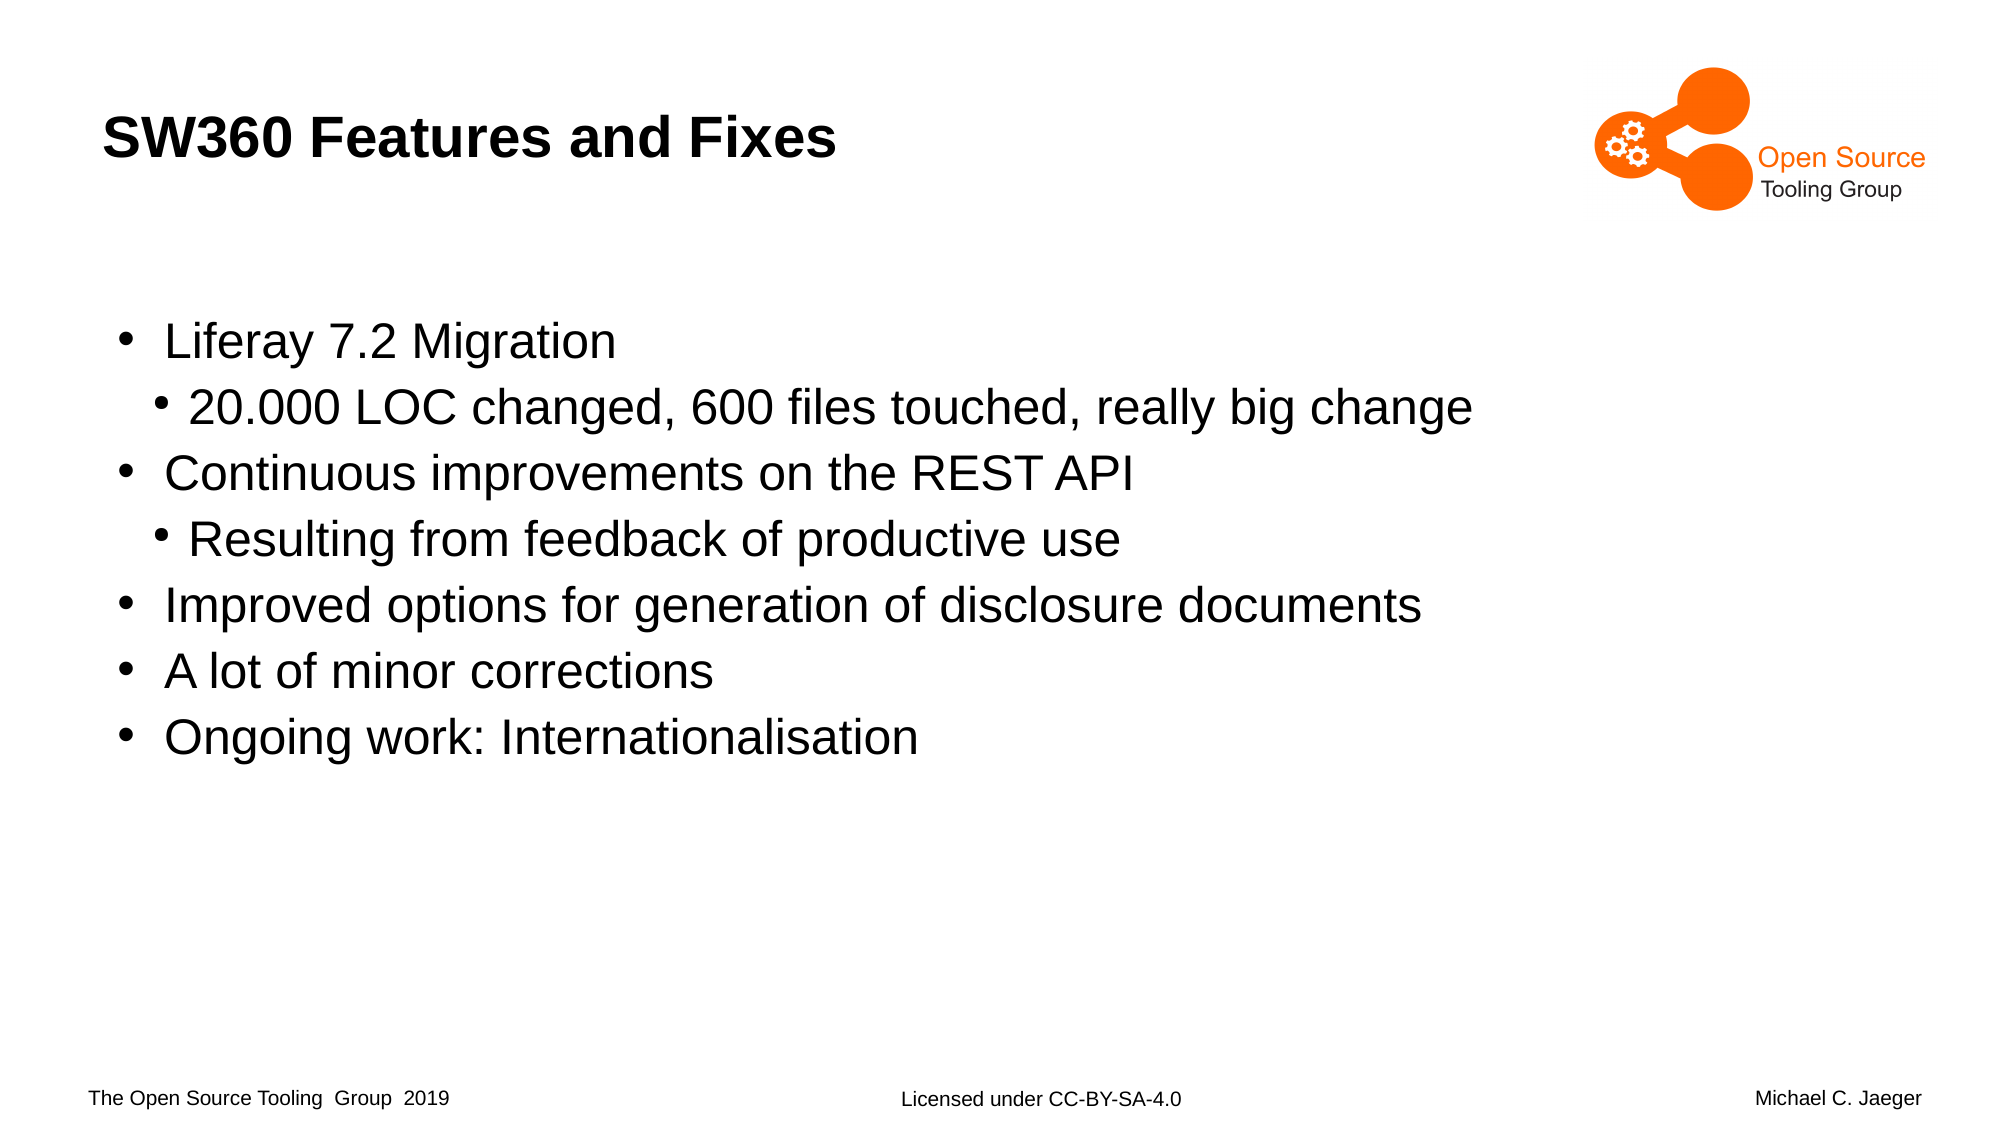

# SW360 Features and Fixes
Liferay 7.2 Migration
20.000 LOC changed, 600 files touched, really big change
Continuous improvements on the REST API
Resulting from feedback of productive use
Improved options for generation of disclosure documents
A lot of minor corrections
Ongoing work: Internationalisation